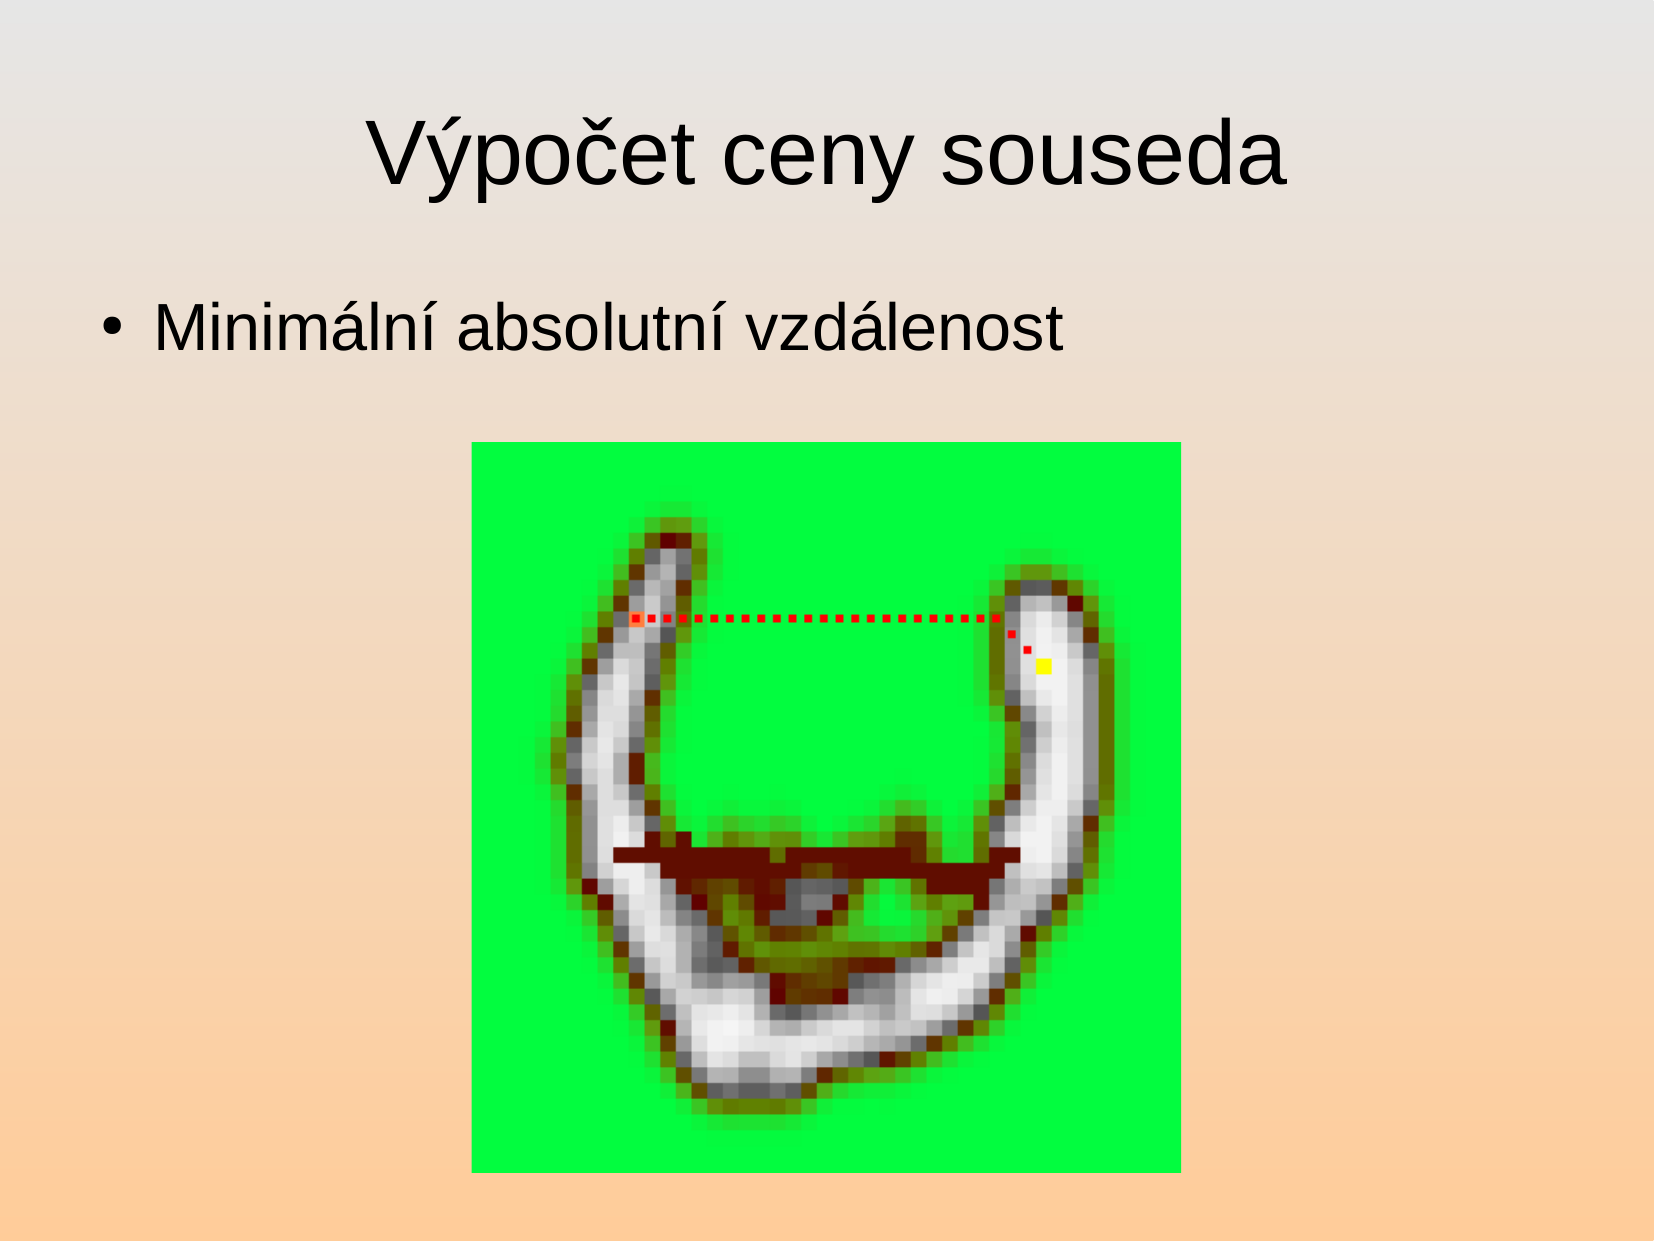

# Výpočet ceny souseda
Minimální absolutní vzdálenost